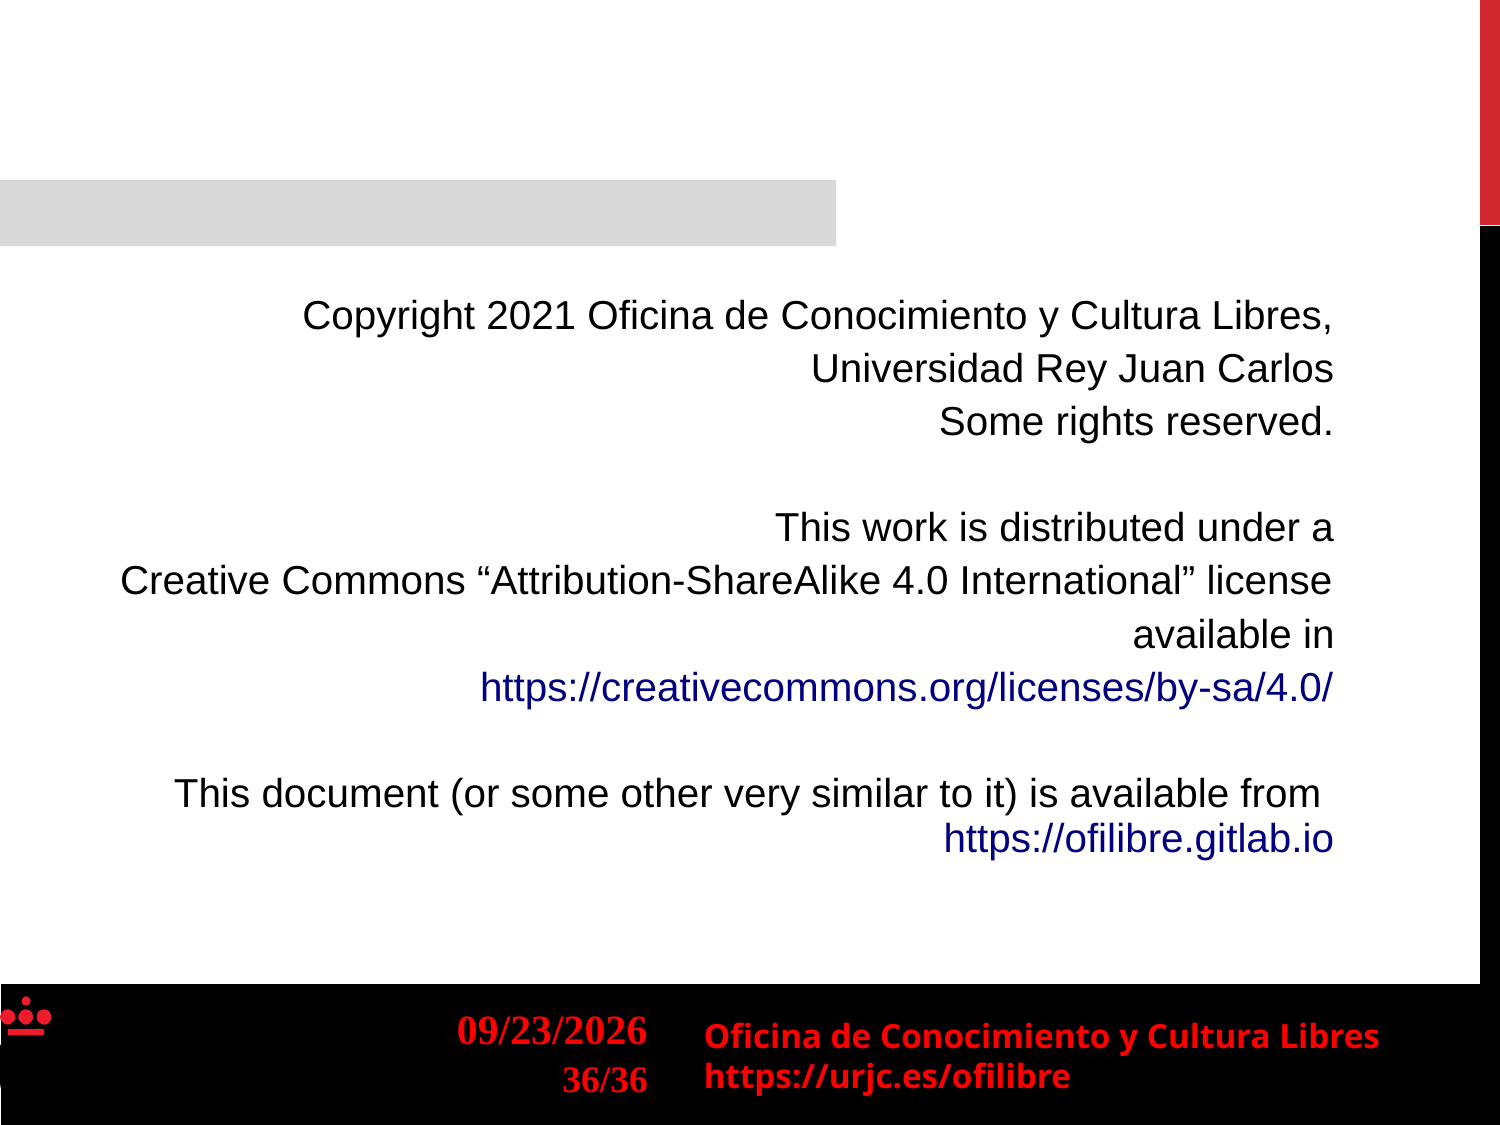

# Copyright 2021 Oficina de Conocimiento y Cultura Libres,
Universidad Rey Juan Carlos
Some rights reserved.
This work is distributed under a
Creative Commons “Attribution-ShareAlike 4.0 International” license
available in
https://creativecommons.org/licenses/by-sa/4.0/
This document (or some other very similar to it) is available from https://ofilibre.gitlab.io